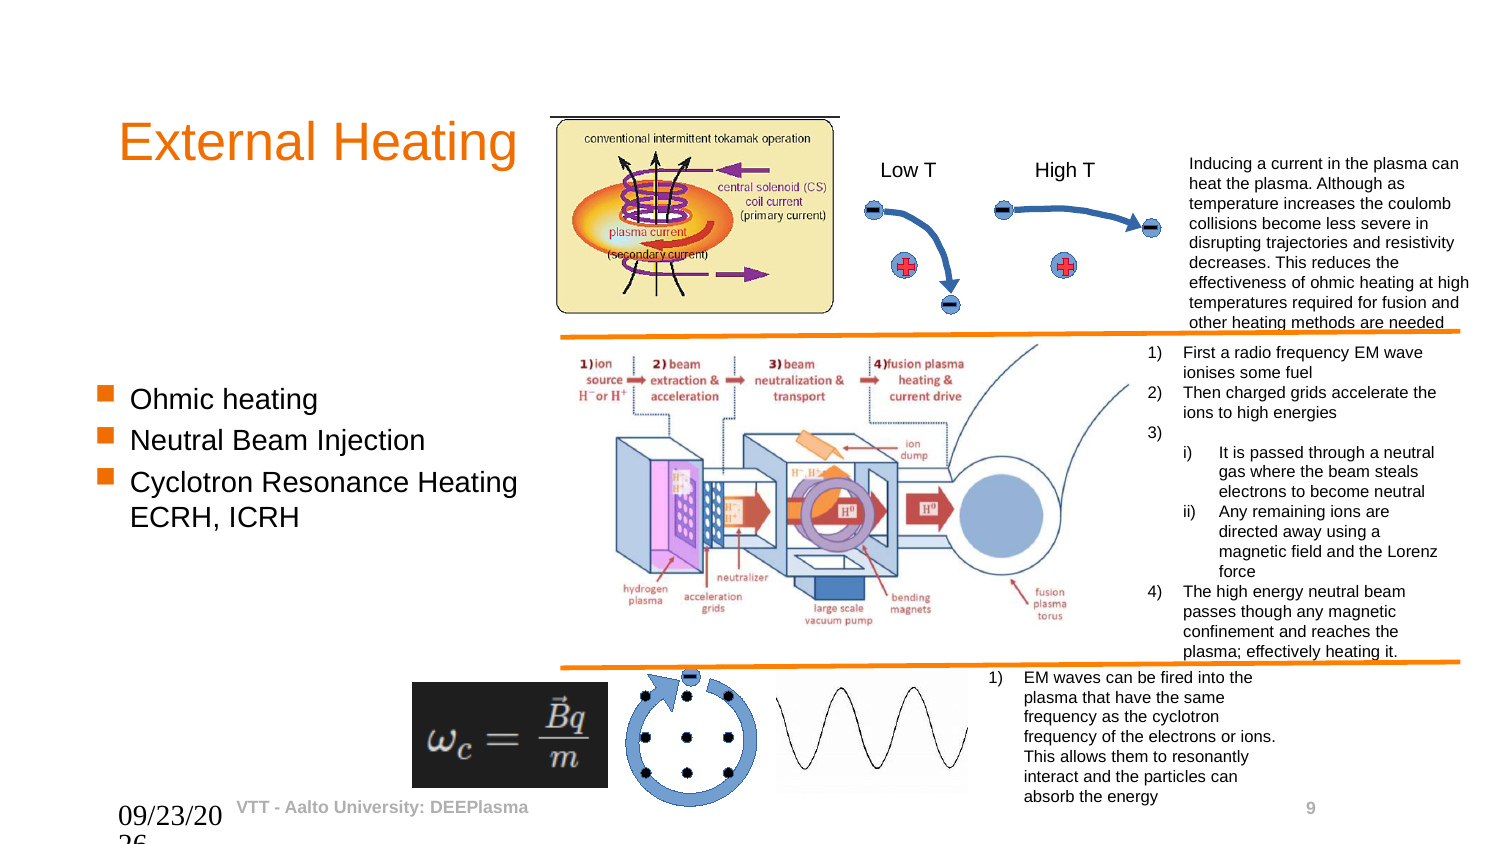

External Heating
Inducing a current in the plasma can heat the plasma. Although as temperature increases the coulomb collisions become less severe in disrupting trajectories and resistivity decreases. This reduces the effectiveness of ohmic heating at high temperatures required for fusion and other heating methods are needed
Low T
High T
First a radio frequency EM wave ionises some fuel
Then charged grids accelerate the ions to high energies
It is passed through a neutral gas where the beam steals electrons to become neutral
Any remaining ions are directed away using a magnetic field and the Lorenz force
The high energy neutral beam passes though any magnetic confinement and reaches the plasma; effectively heating it.
# Ohmic heating
Neutral Beam Injection
Cyclotron Resonance Heating
ECRH, ICRH
EM waves can be fired into the plasma that have the same frequency as the cyclotron frequency of the electrons or ions. This allows them to resonantly interact and the particles can absorb the energy
VTT - Aalto University: DEEPlasma
9